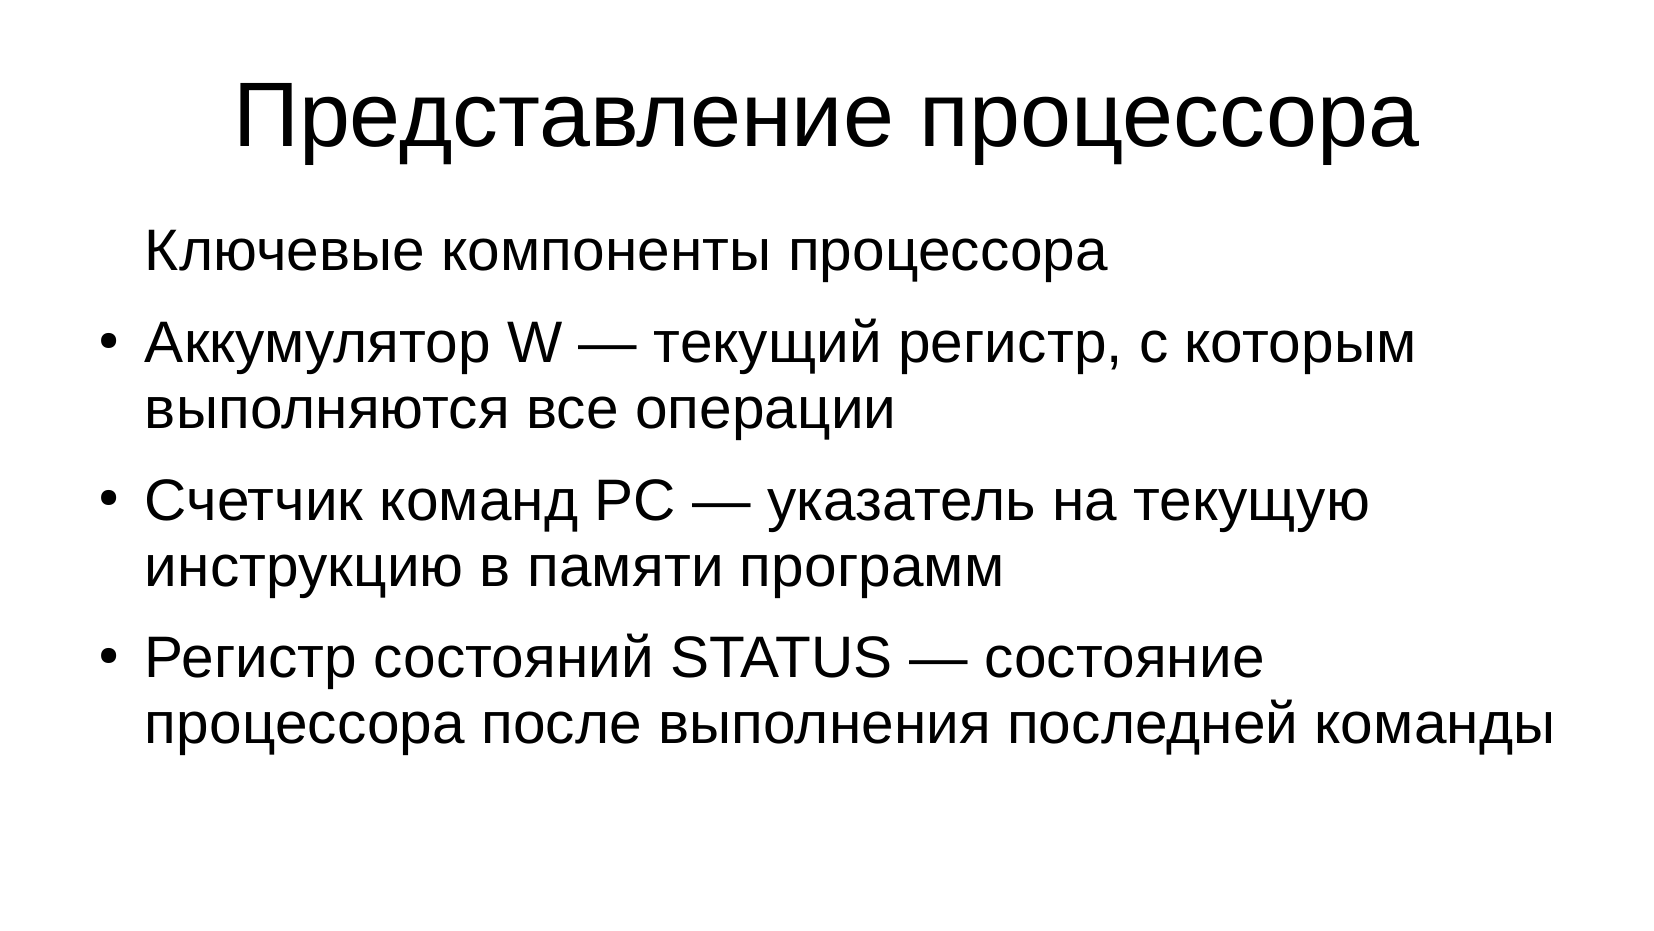

# Представление процессора
Ключевые компоненты процессора
Аккумулятор W — текущий регистр, с которым выполняются все операции
Счетчик команд PC — указатель на текущую инструкцию в памяти программ
Регистр состояний STATUS — состояние процессора после выполнения последней команды